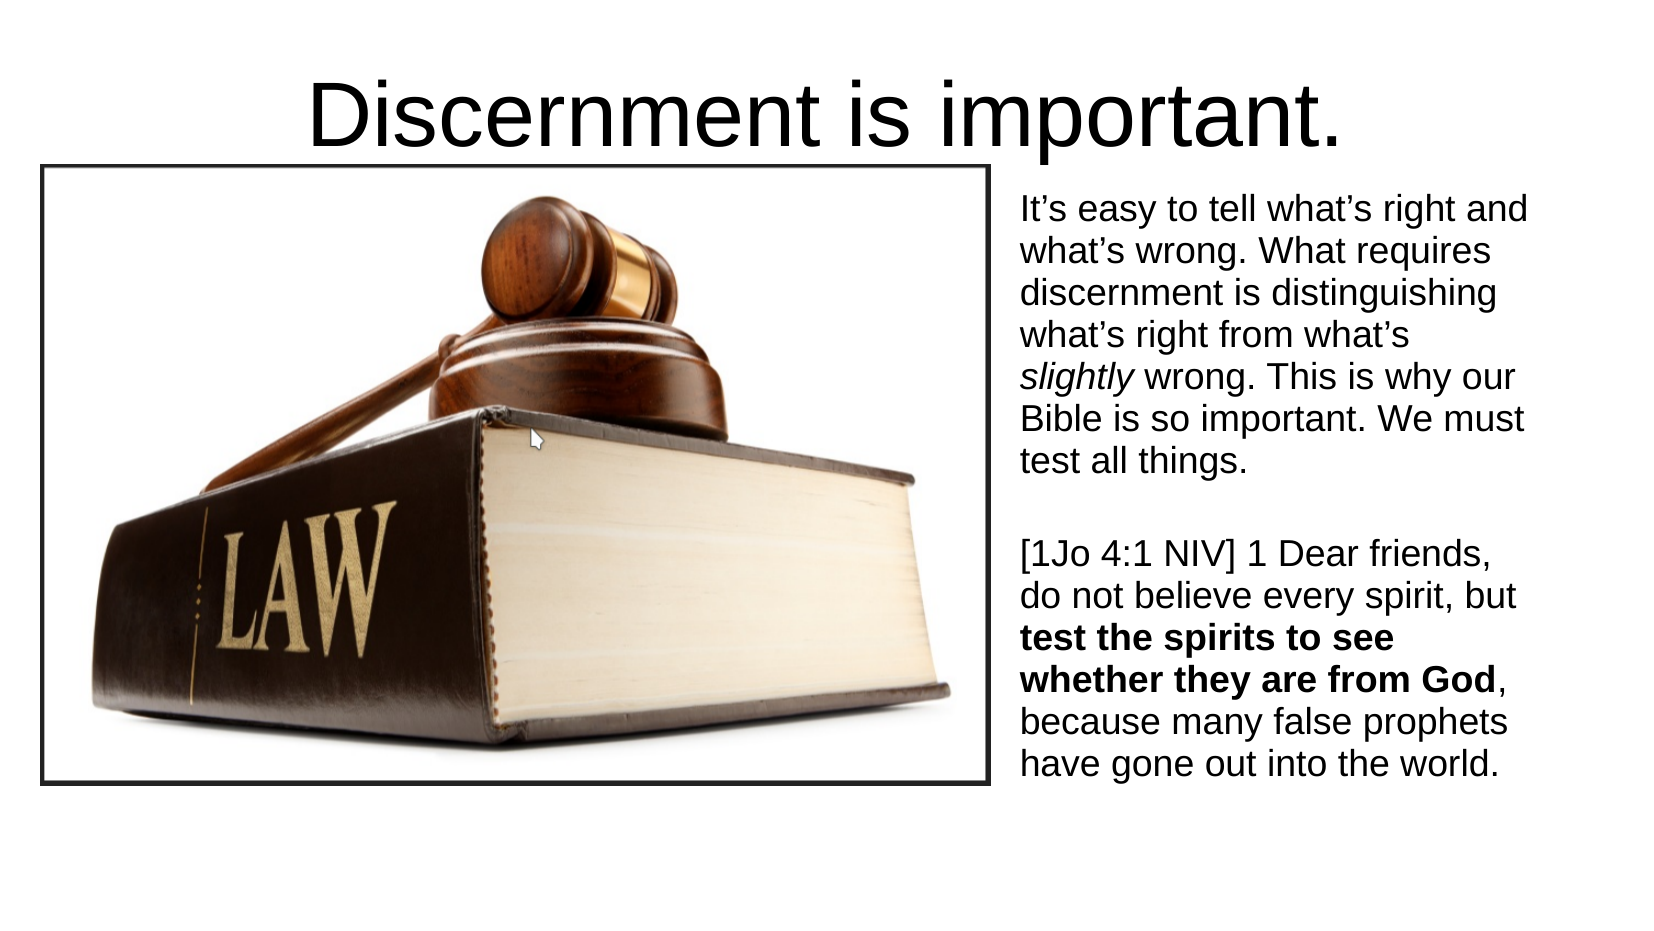

# Discernment is important.
It’s easy to tell what’s right and what’s wrong. What requires discernment is distinguishing what’s right from what’s slightly wrong. This is why our Bible is so important. We must test all things.
[1Jo 4:1 NIV] 1 Dear friends, do not believe every spirit, but test the spirits to see whether they are from God, because many false prophets have gone out into the world.